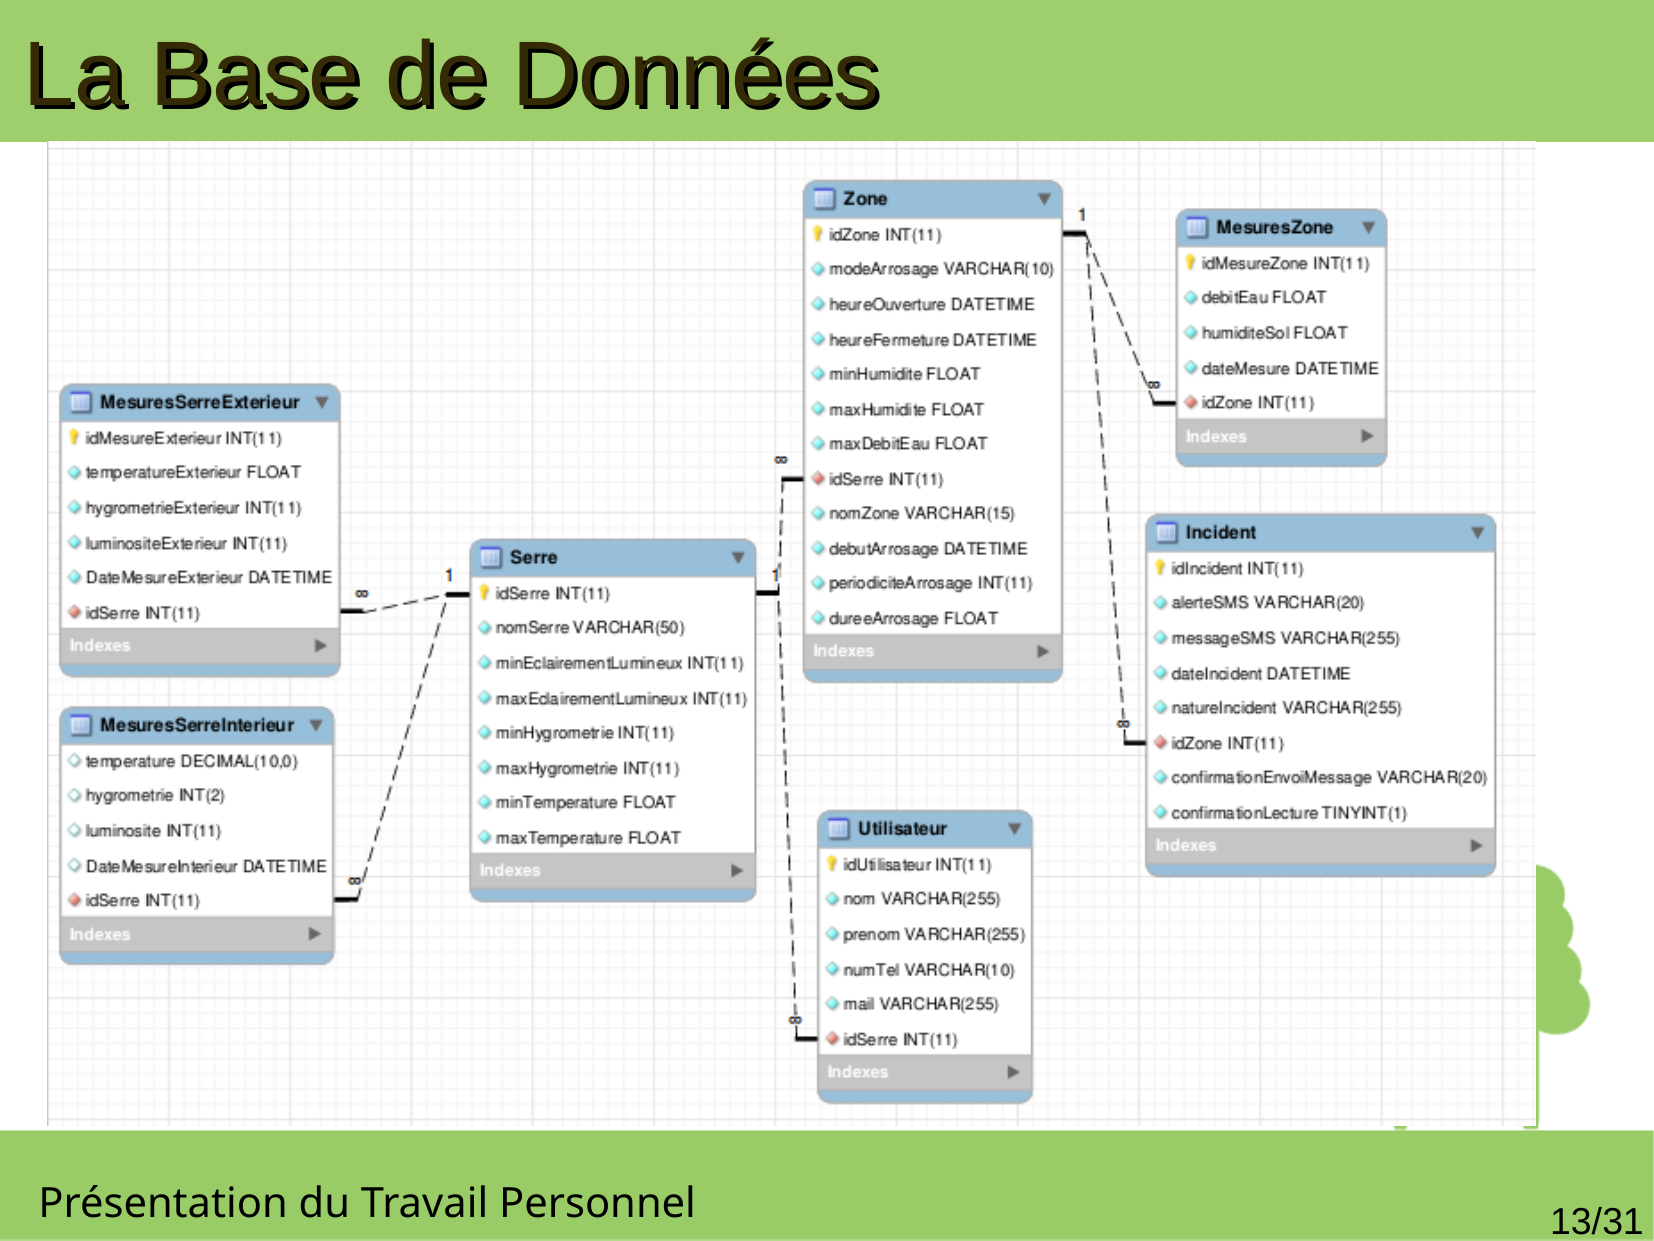

# La Base de Données
Présentation du Travail Personnel